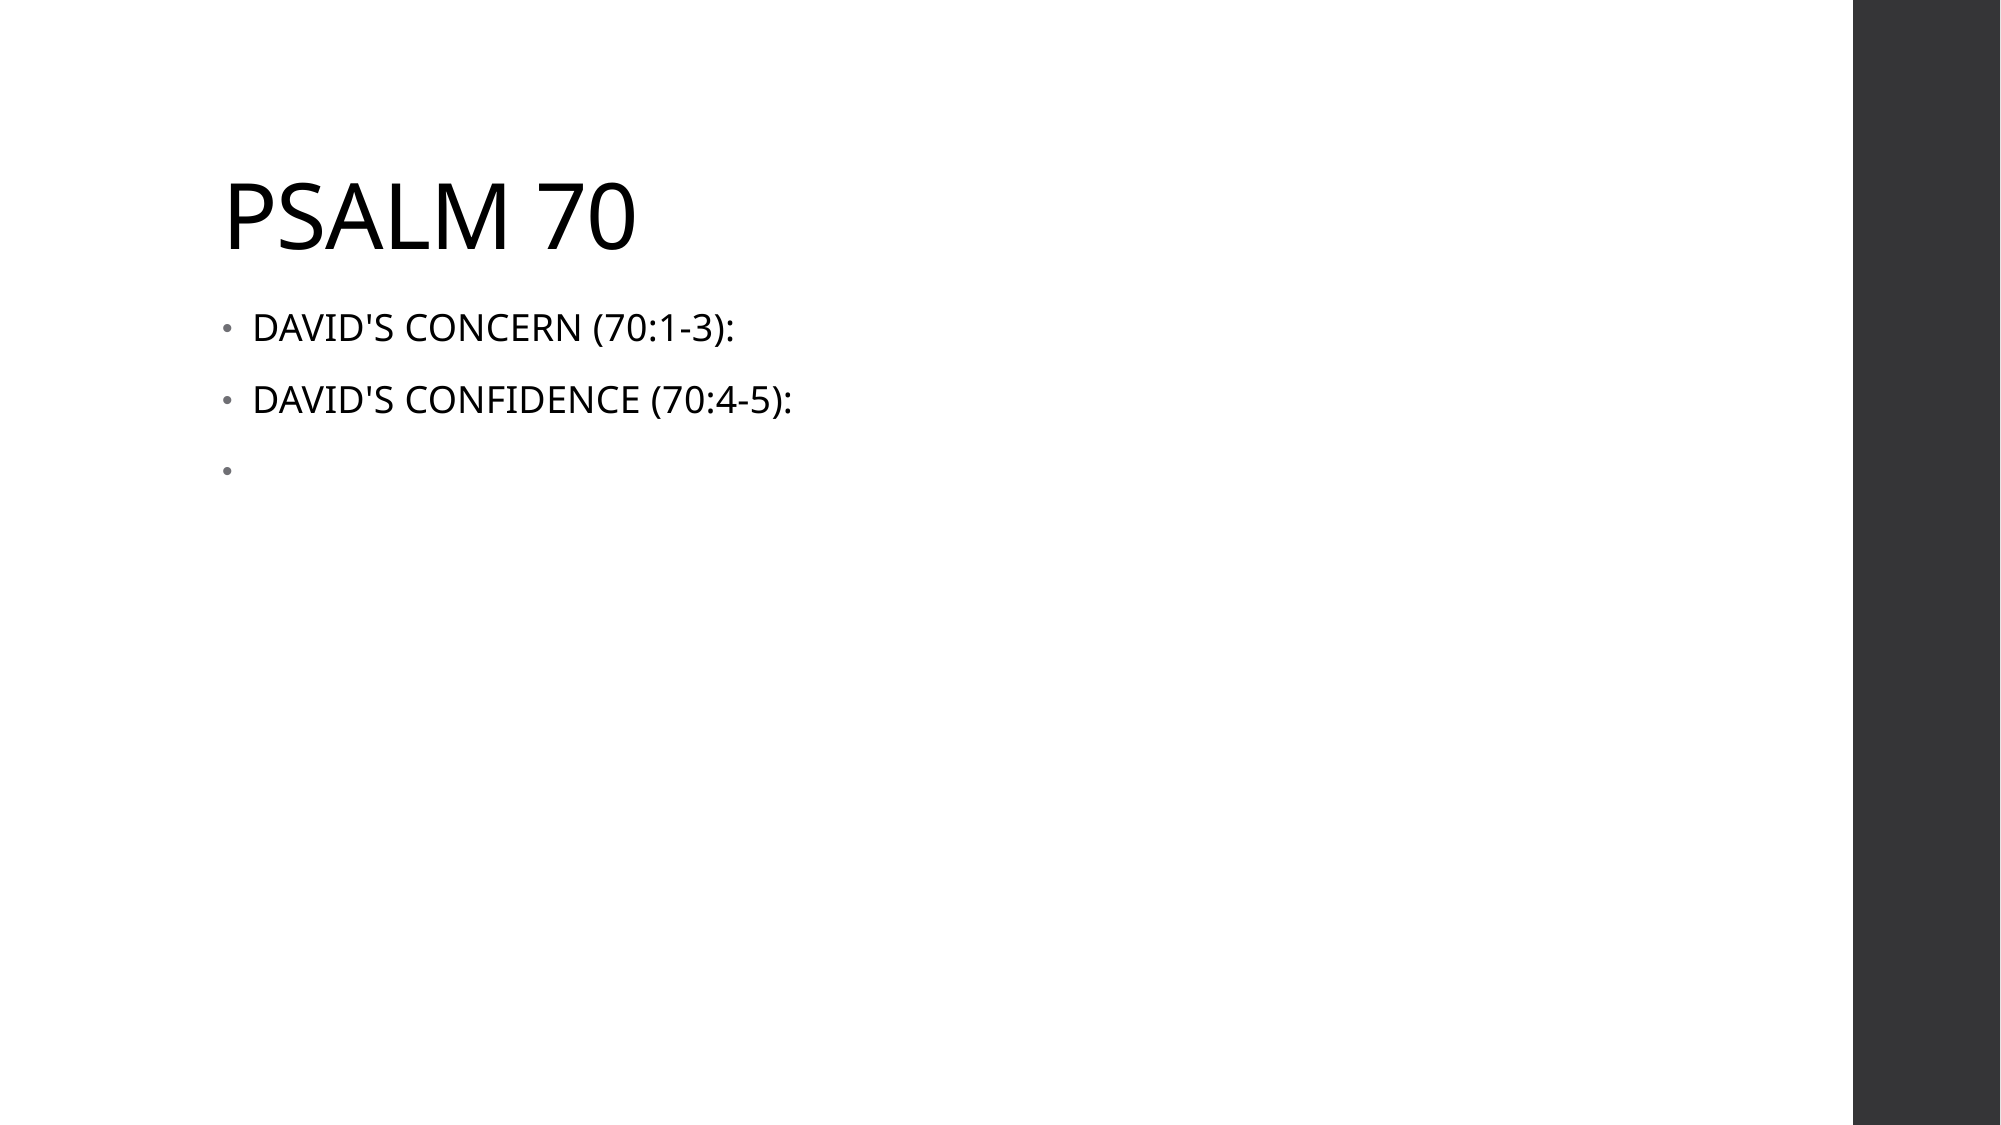

# PSALM 70
DAVID'S CONCERN (70:1-3):
DAVID'S CONFIDENCE (70:4-5):